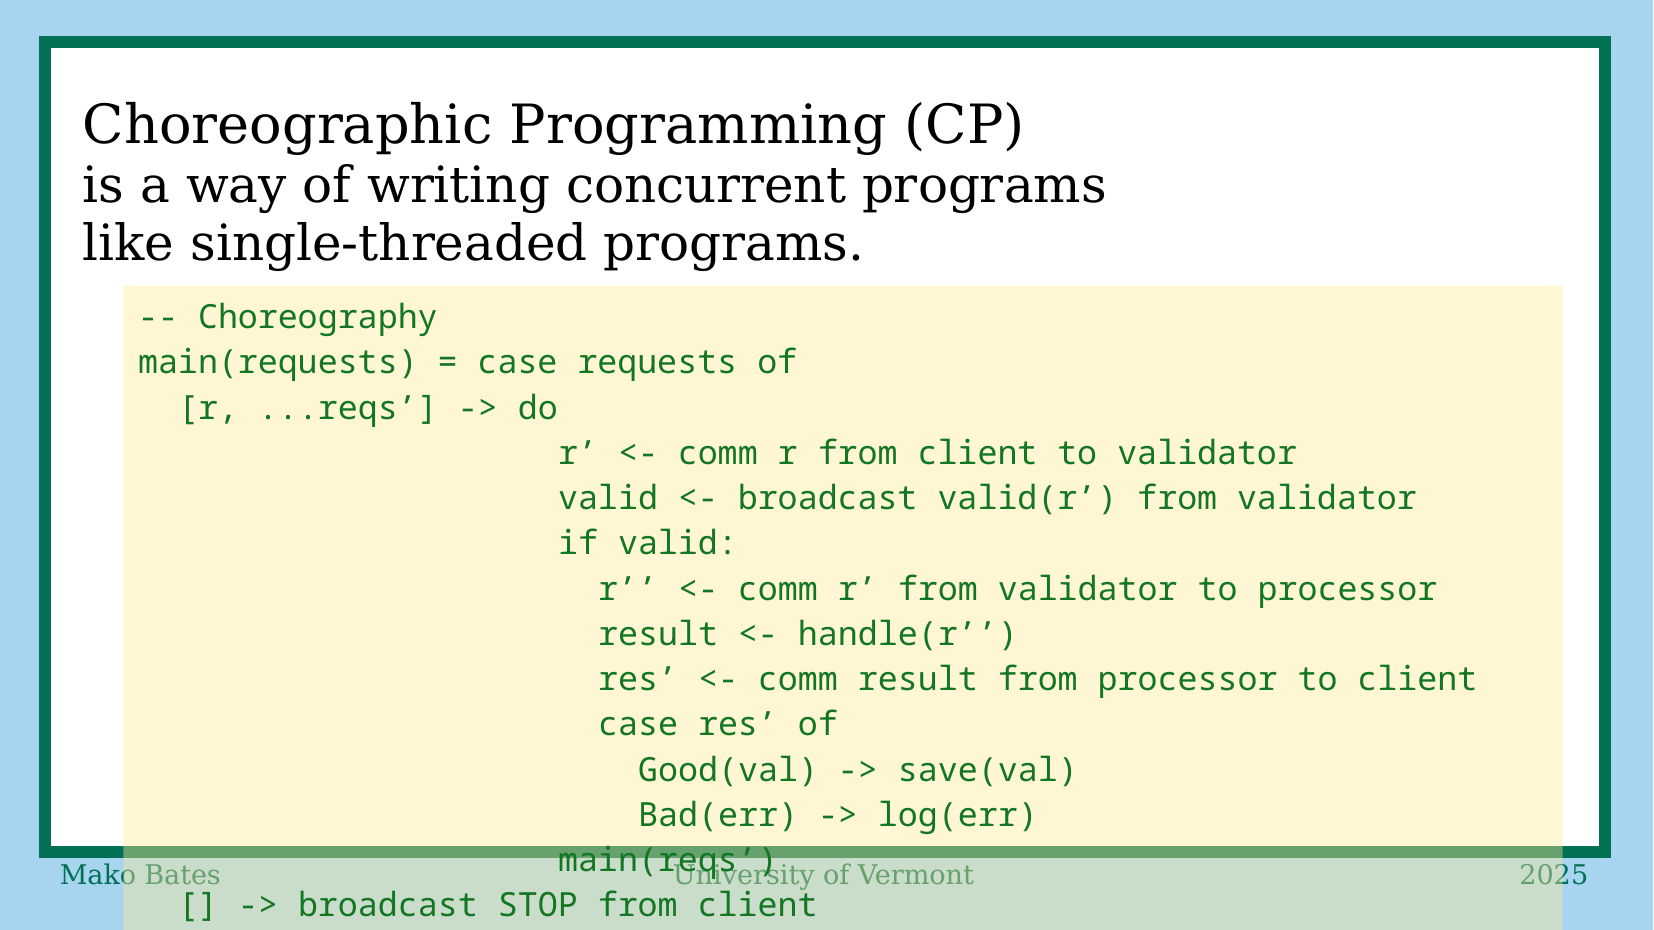

# Choreographic Programming (CP) is a way of writing concurrent programs like single-threaded programs.
-- Choreography
main(requests) = case requests of
 [r, ...reqs’] -> do
 r’ <- comm r from client to validator
 valid <- broadcast valid(r’) from validator
 if valid:
 r’’ <- comm r’ from validator to processor
 result <- handle(r’’)
 res’ <- comm result from processor to client
 case res’ of
 Good(val) -> save(val)
 Bad(err) -> log(err)
 main(reqs’)
 [] -> broadcast STOP from client